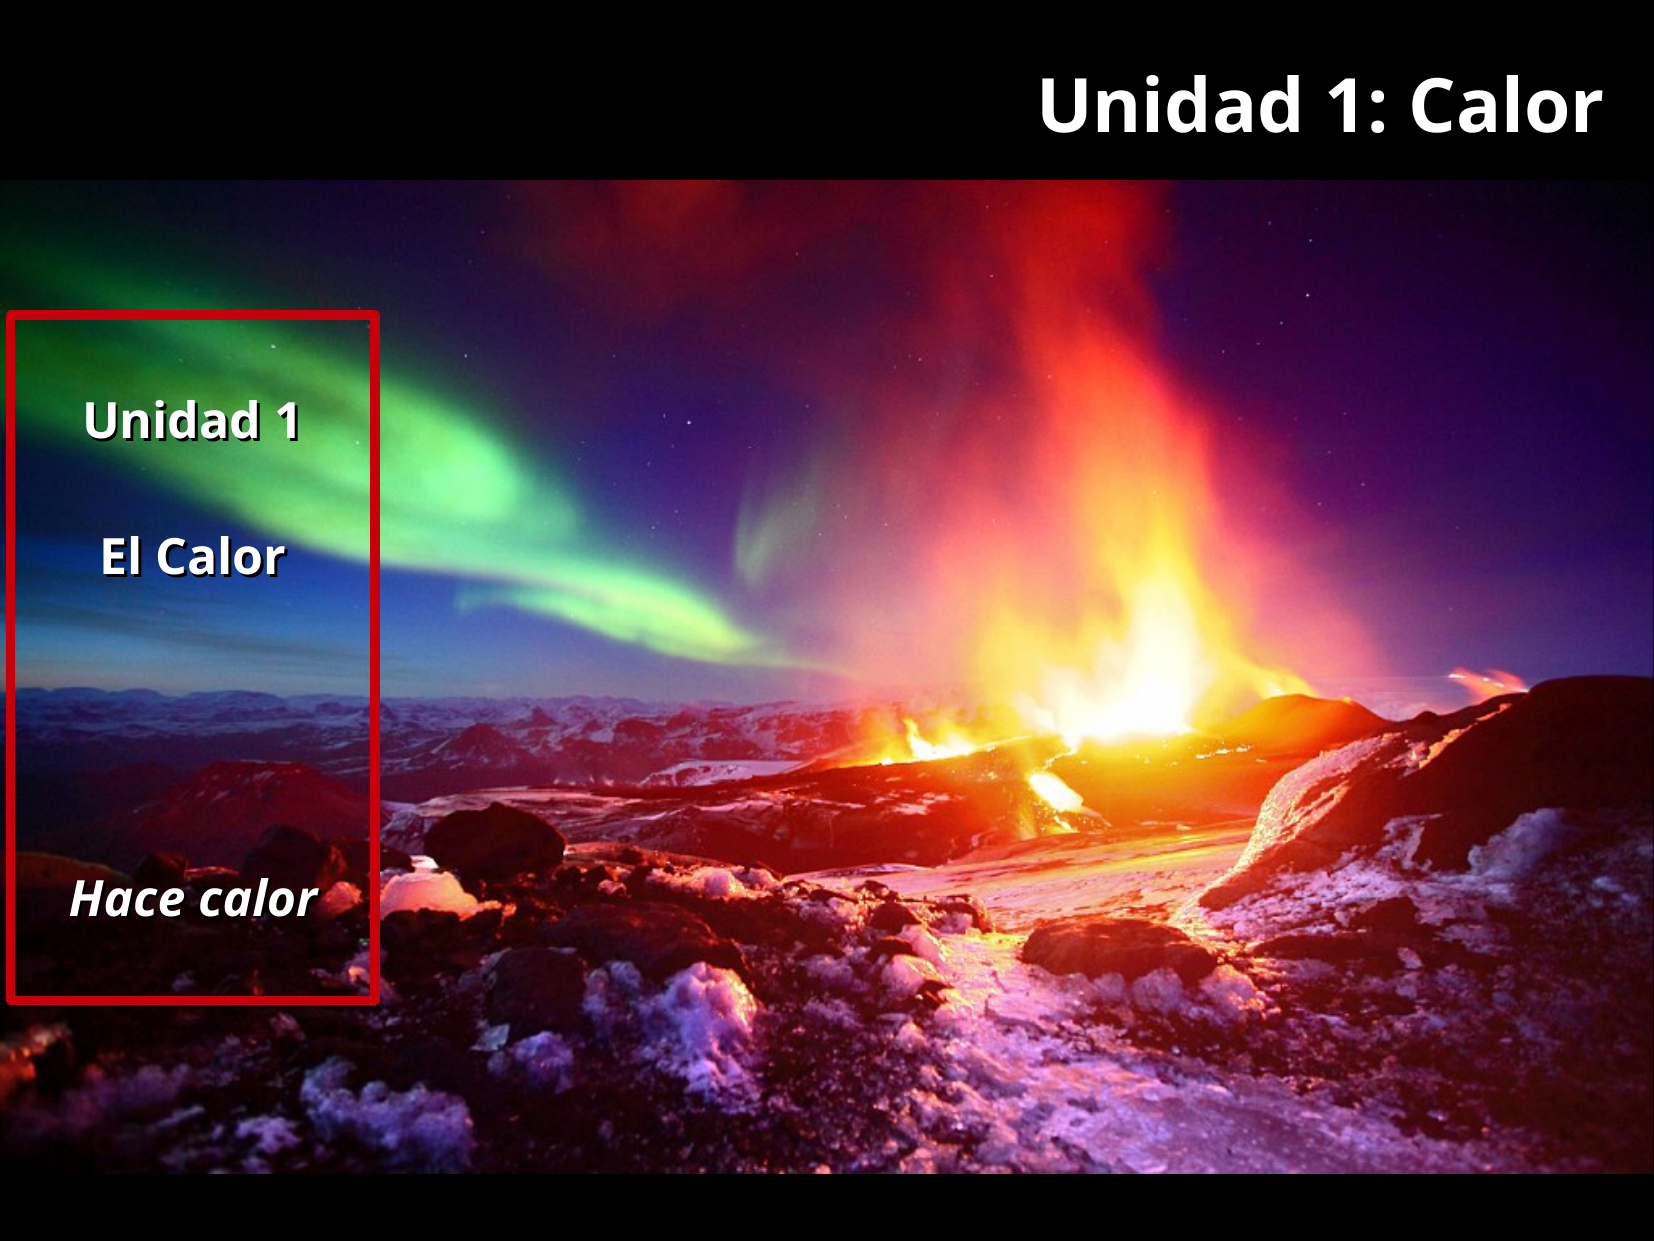

# Unidad 1: Calor
Unidad 1
El Calor
Hace calor
Mar 19, 2020
H. Asorey - F3B 2020
2